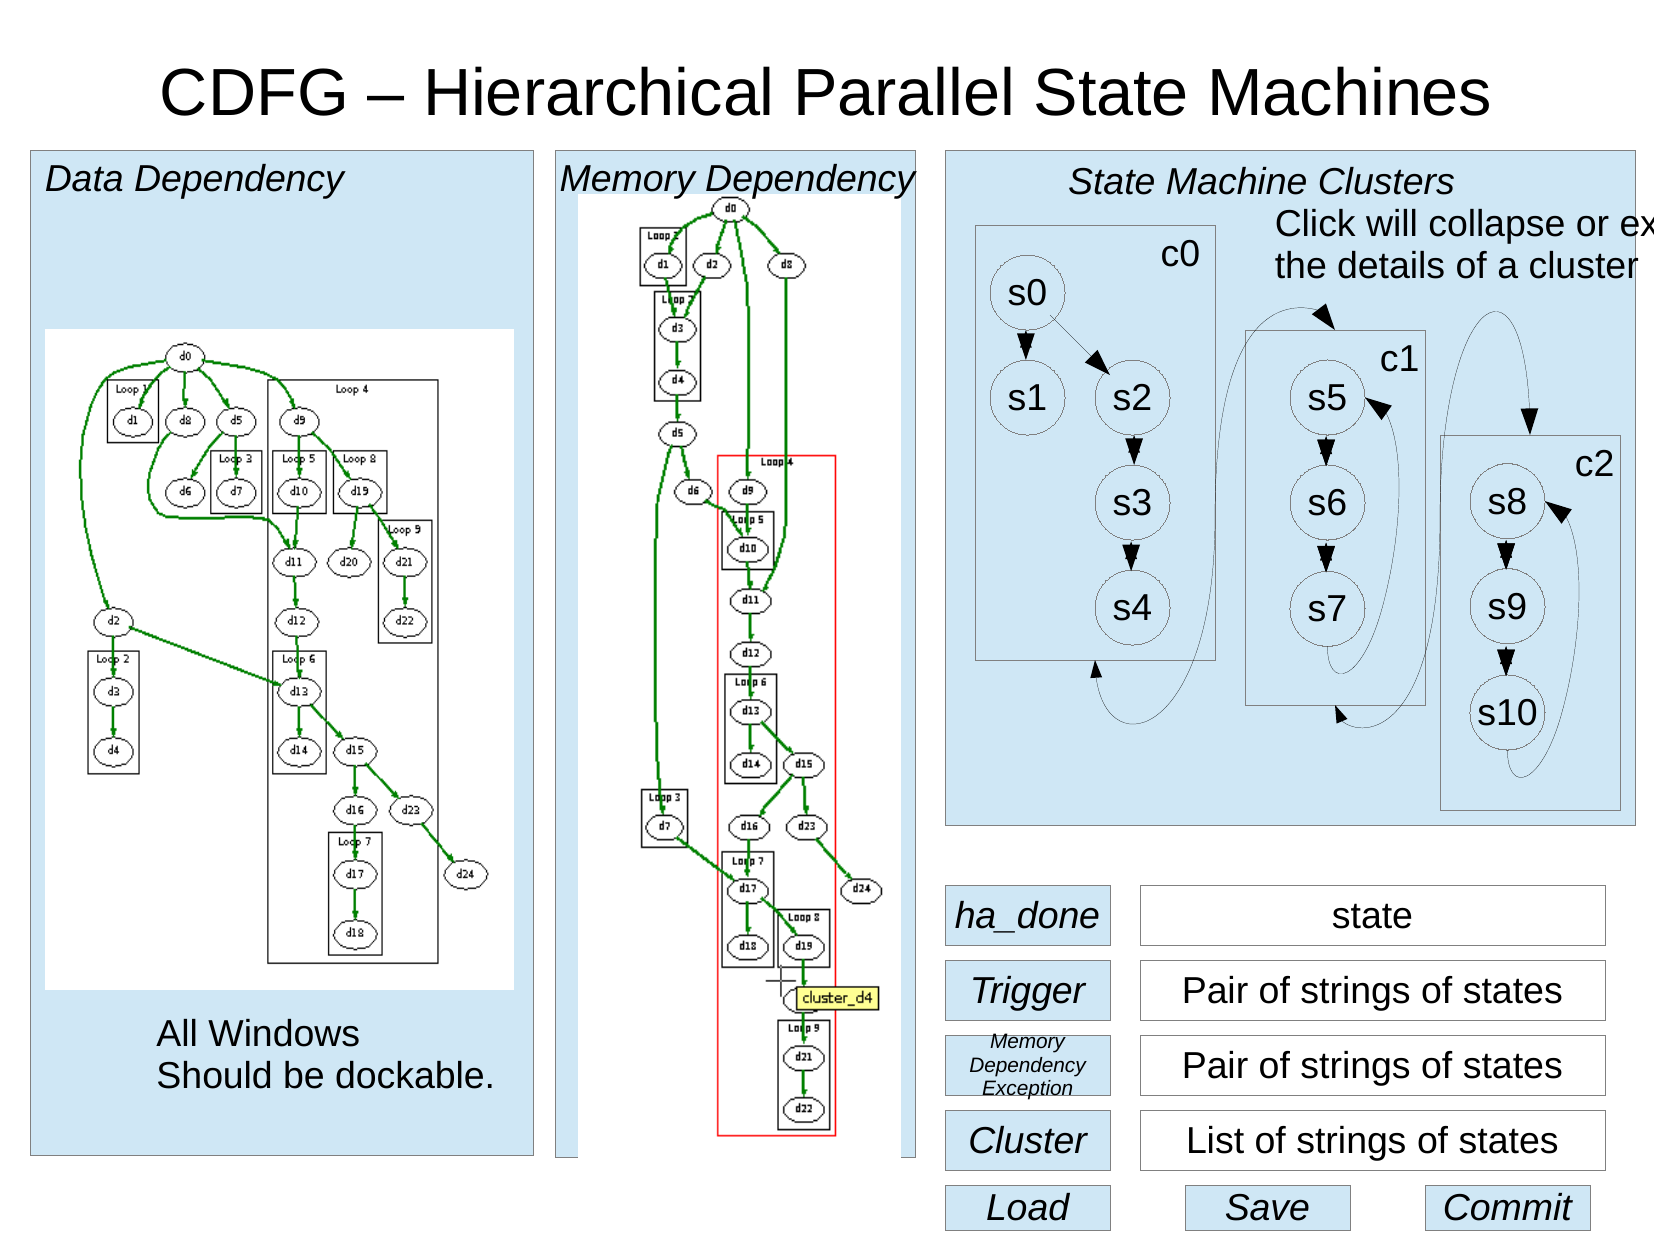

# CDFG – Hierarchical Parallel State Machines
Data Dependency
Memory Dependency
State Machine Clusters
Click will collapse or expand
the details of a cluster
c0
s0
c1
s5
s1
s2
s5
c2
s8
s5
s6
s3
s6
s9
s6
s4
s7
s7
s10
s7
ha_done
state
Trigger
Pair of strings of states
All Windows
Should be dockable.
Memory
Dependency
Exception
Pair of strings of states
Cluster
List of strings of states
Load
Save
Commit